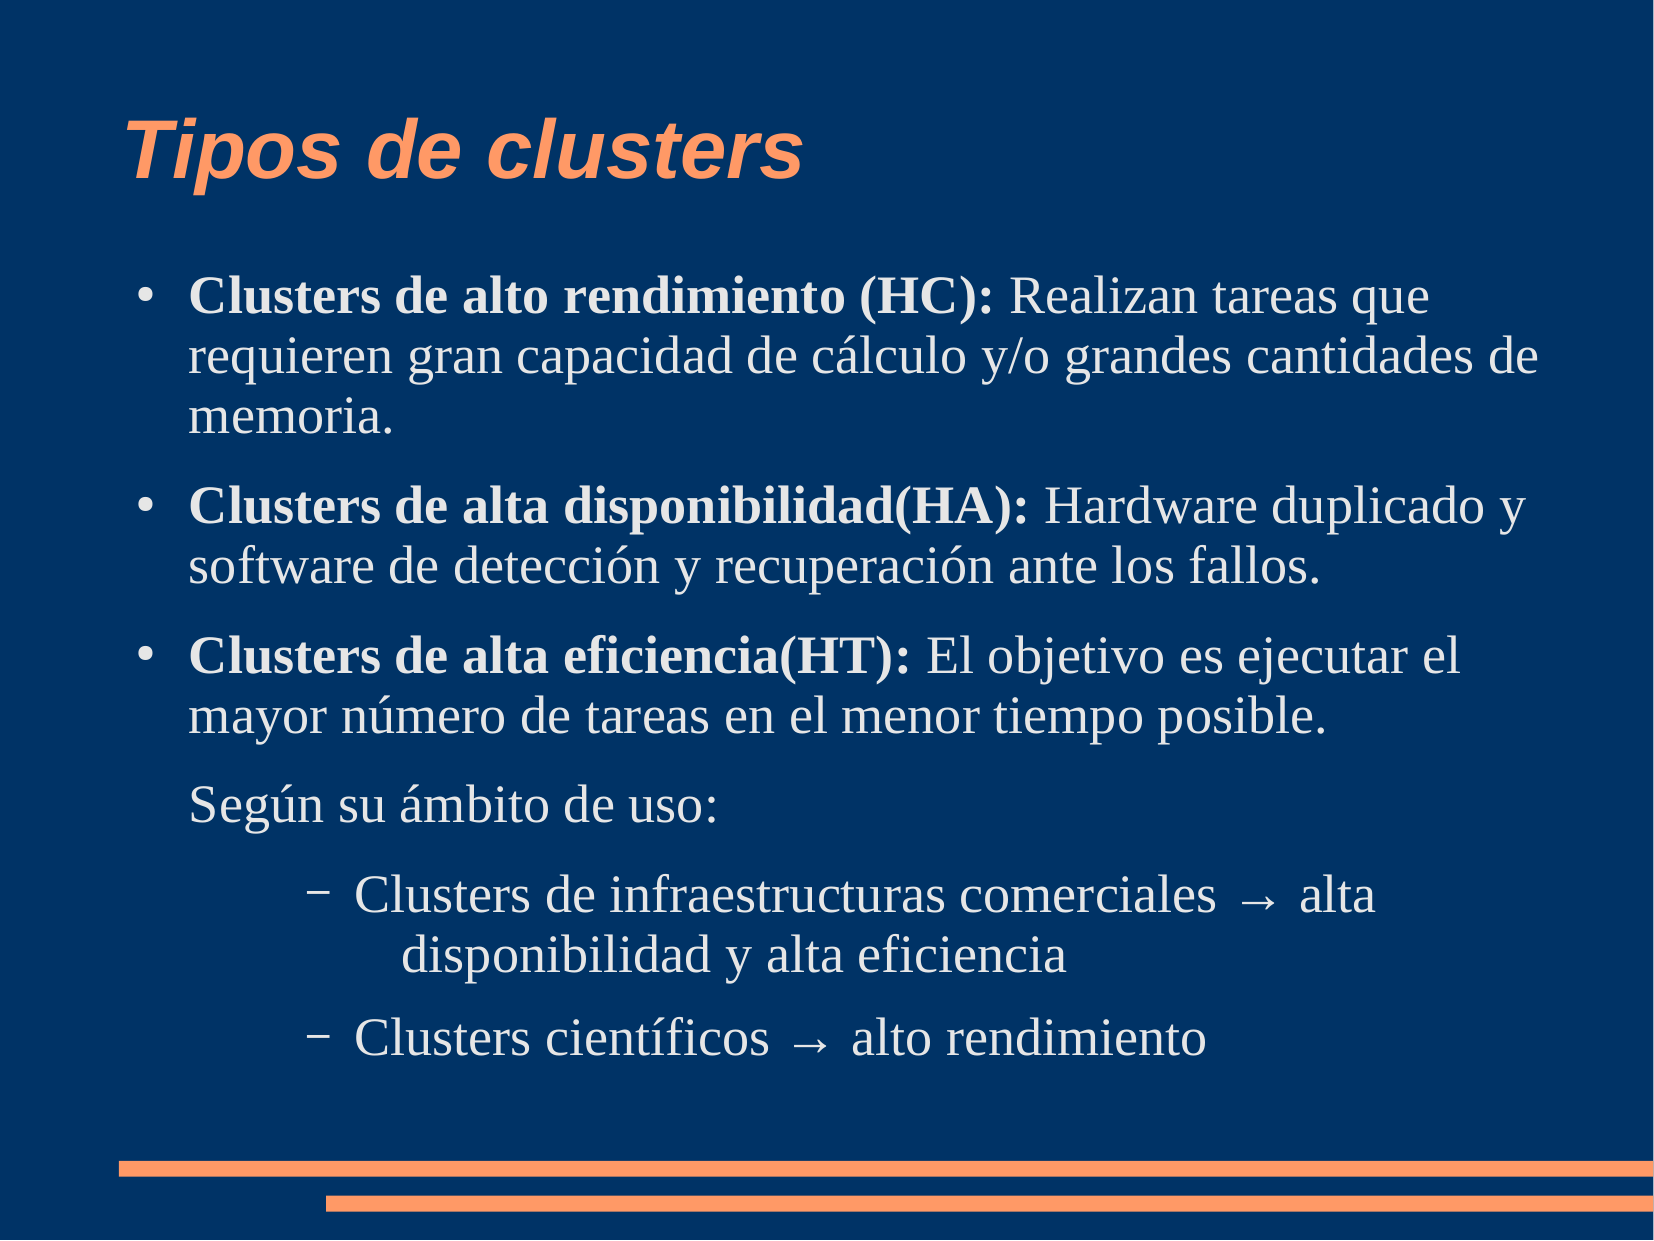

# Tipos de clusters
Clusters de alto rendimiento (HC): Realizan tareas que requieren gran capacidad de cálculo y/o grandes cantidades de memoria.
Clusters de alta disponibilidad(HA): Hardware duplicado y software de detección y recuperación ante los fallos.
Clusters de alta eficiencia(HT): El objetivo es ejecutar el mayor número de tareas en el menor tiempo posible.
Según su ámbito de uso:
Clusters de infraestructuras comerciales → alta disponibilidad y alta eficiencia
Clusters científicos → alto rendimiento